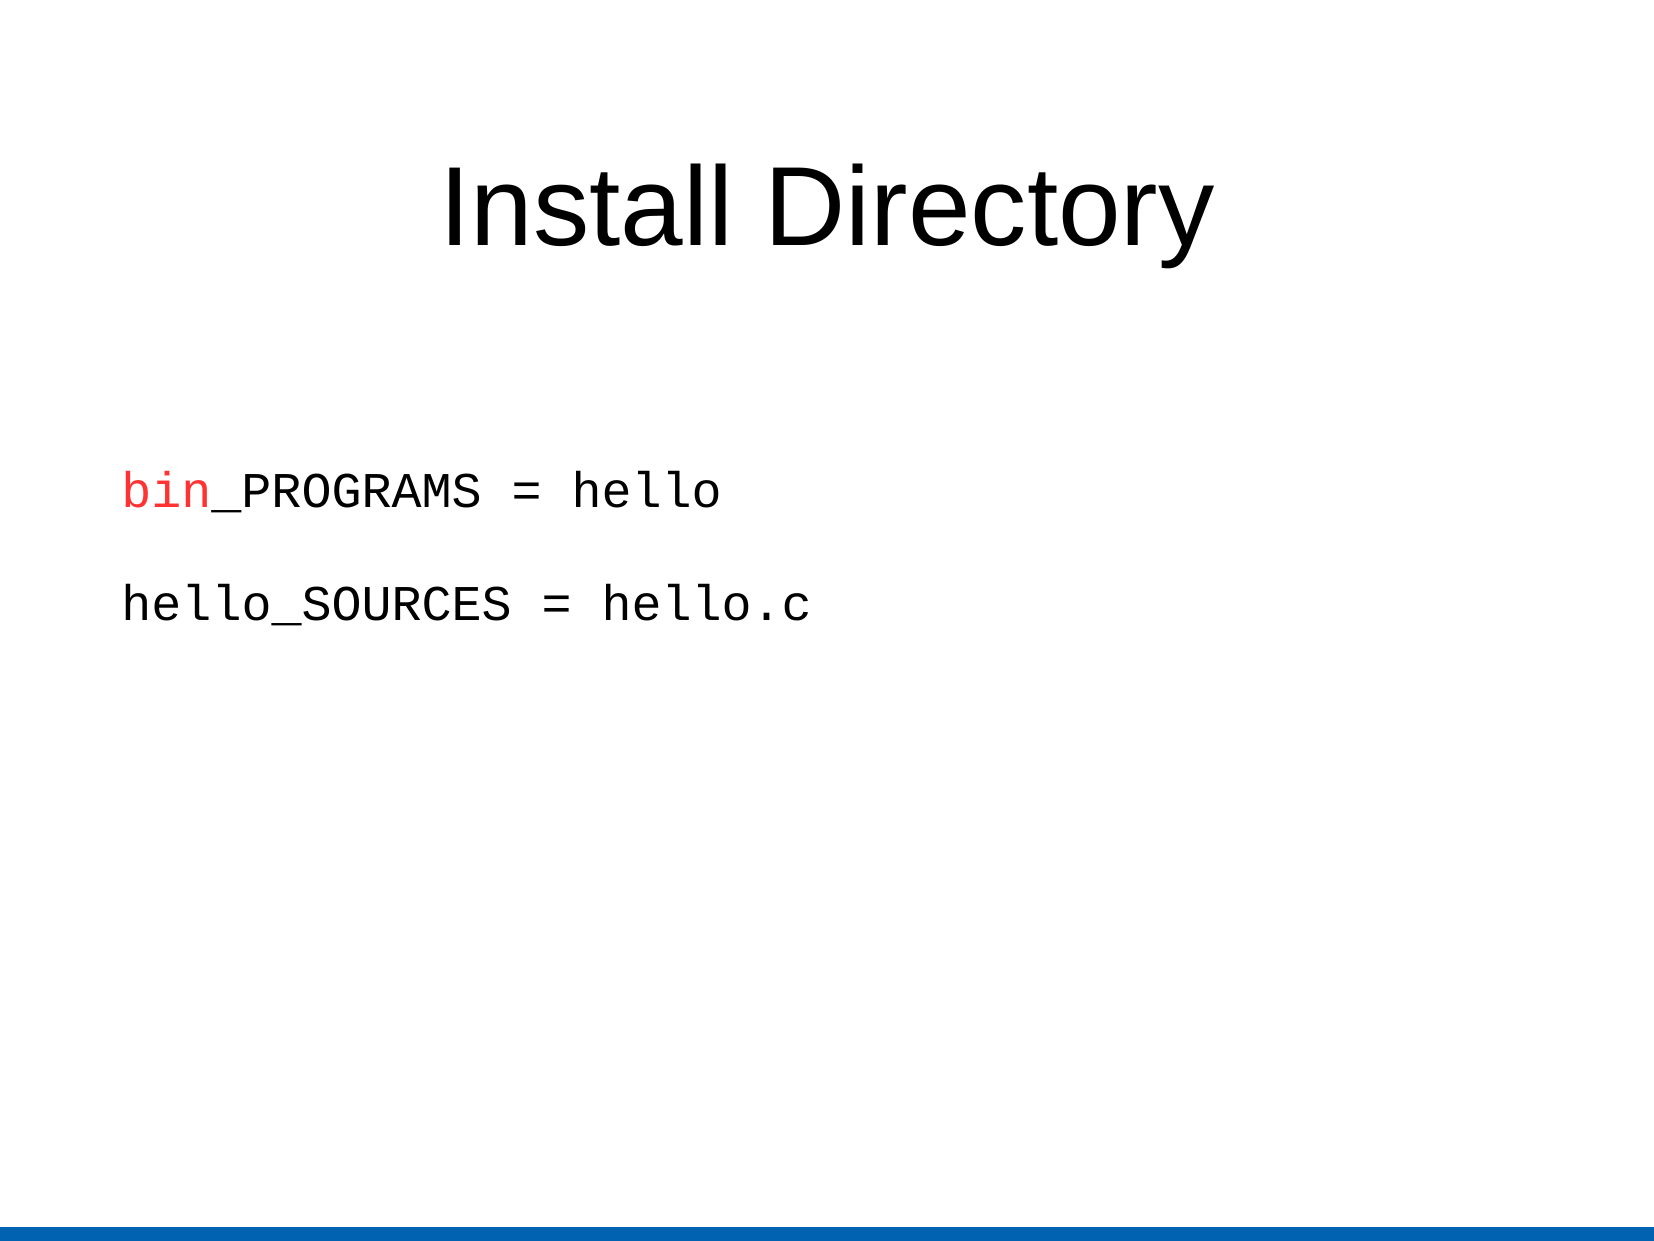

# Install Directory
bin_PROGRAMS = hello
hello_SOURCES = hello.c